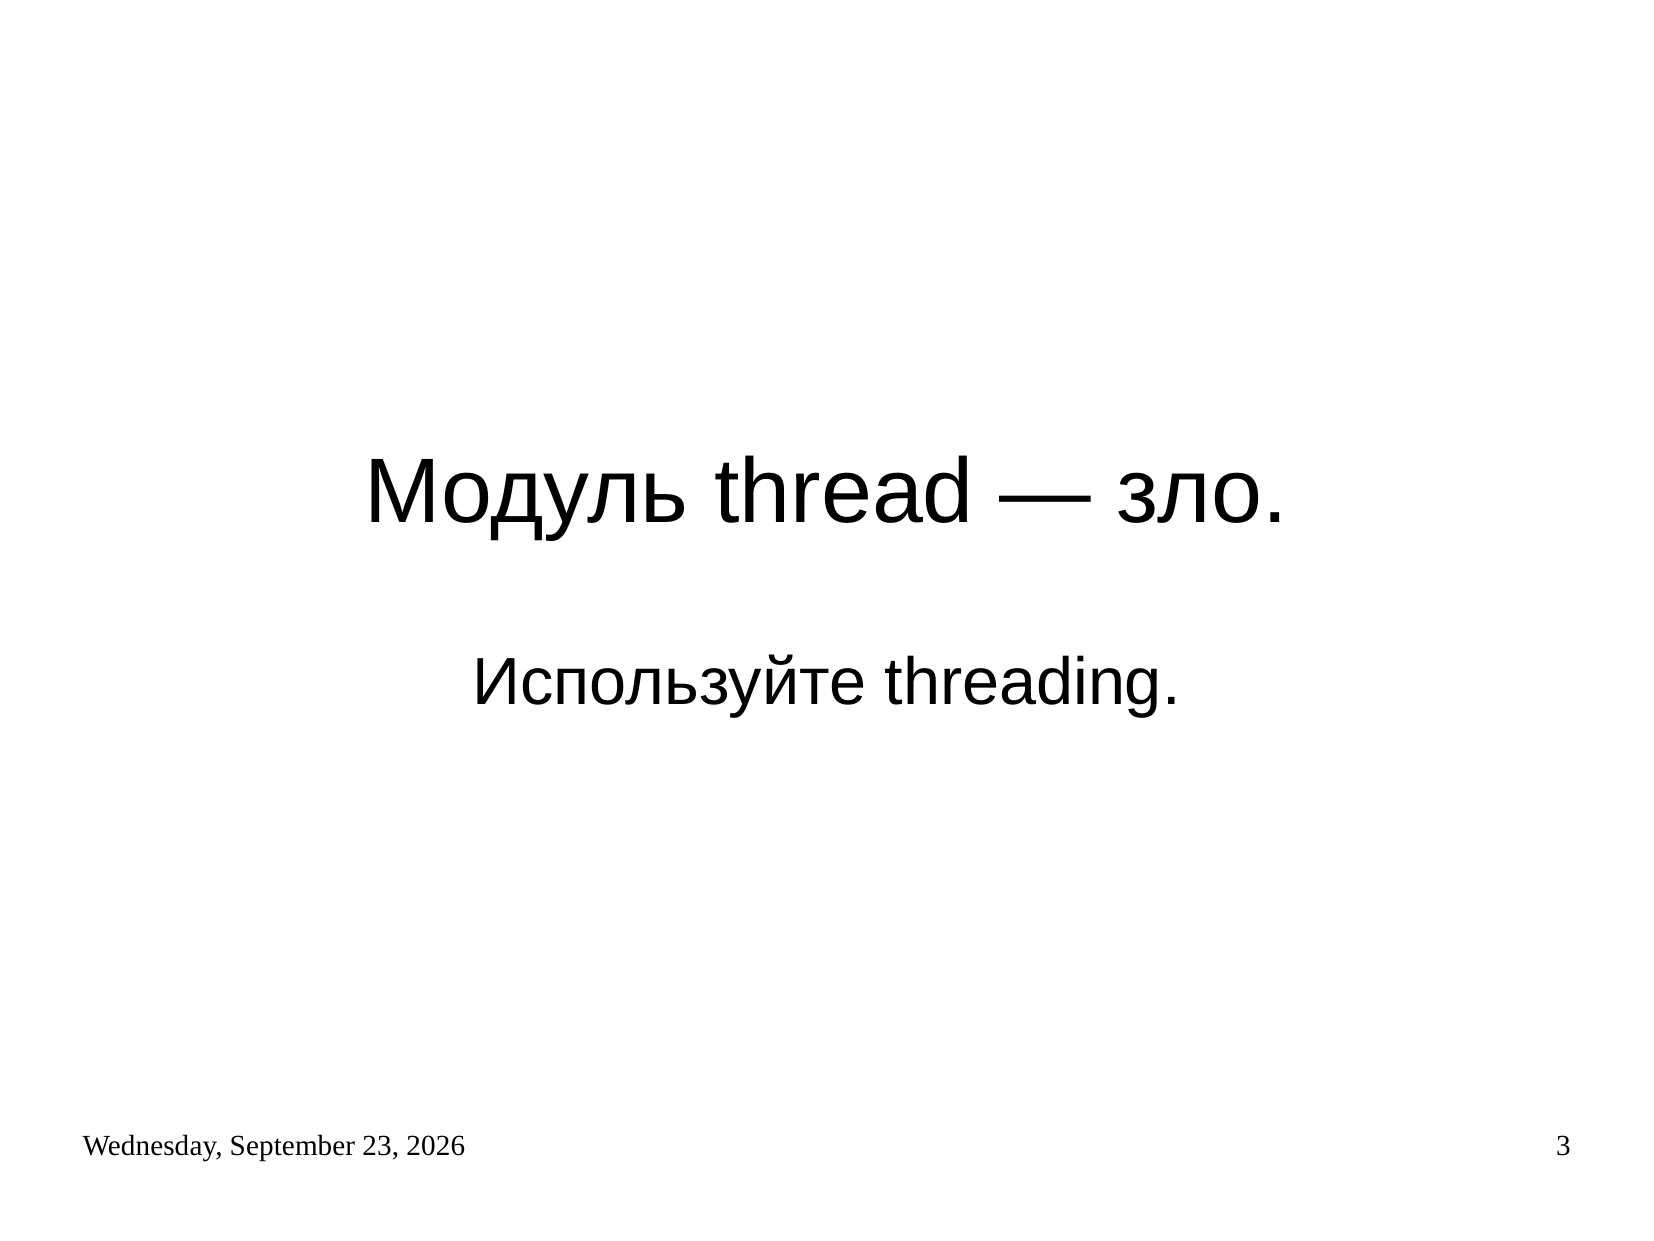

# Модуль thread — зло.
Используйте threading.
3